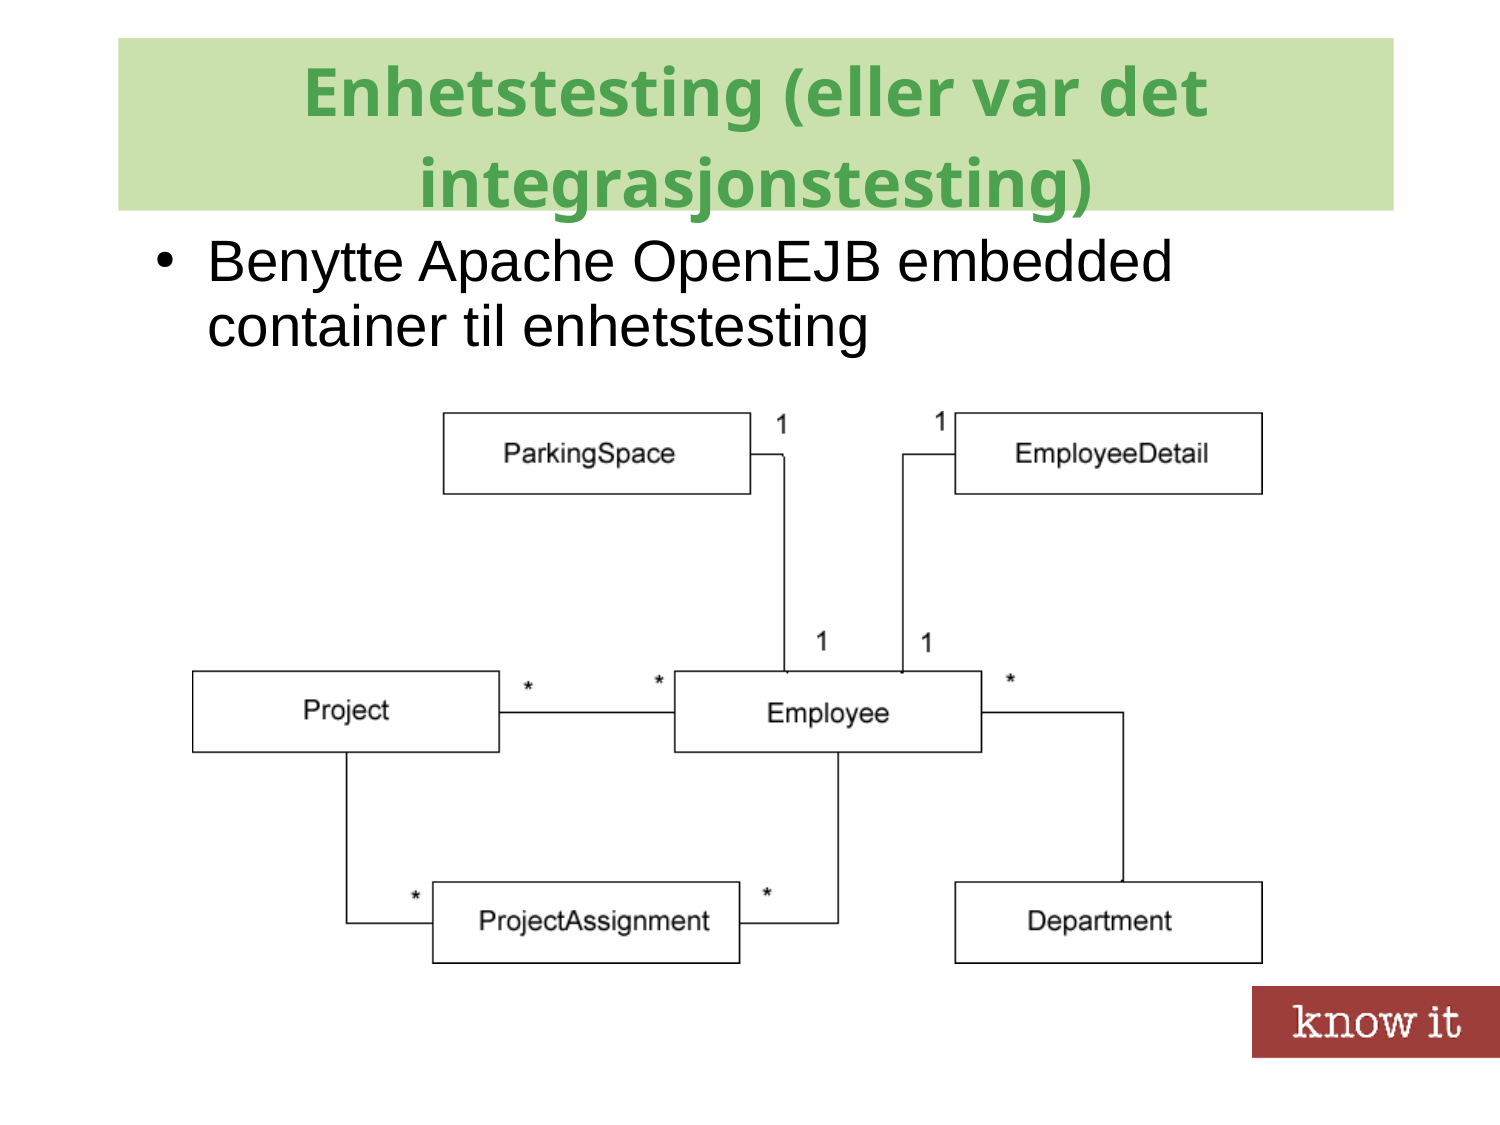

Enhetstesting (eller var det integrasjonstesting)
# Benytte Apache OpenEJB embedded container til enhetstesting